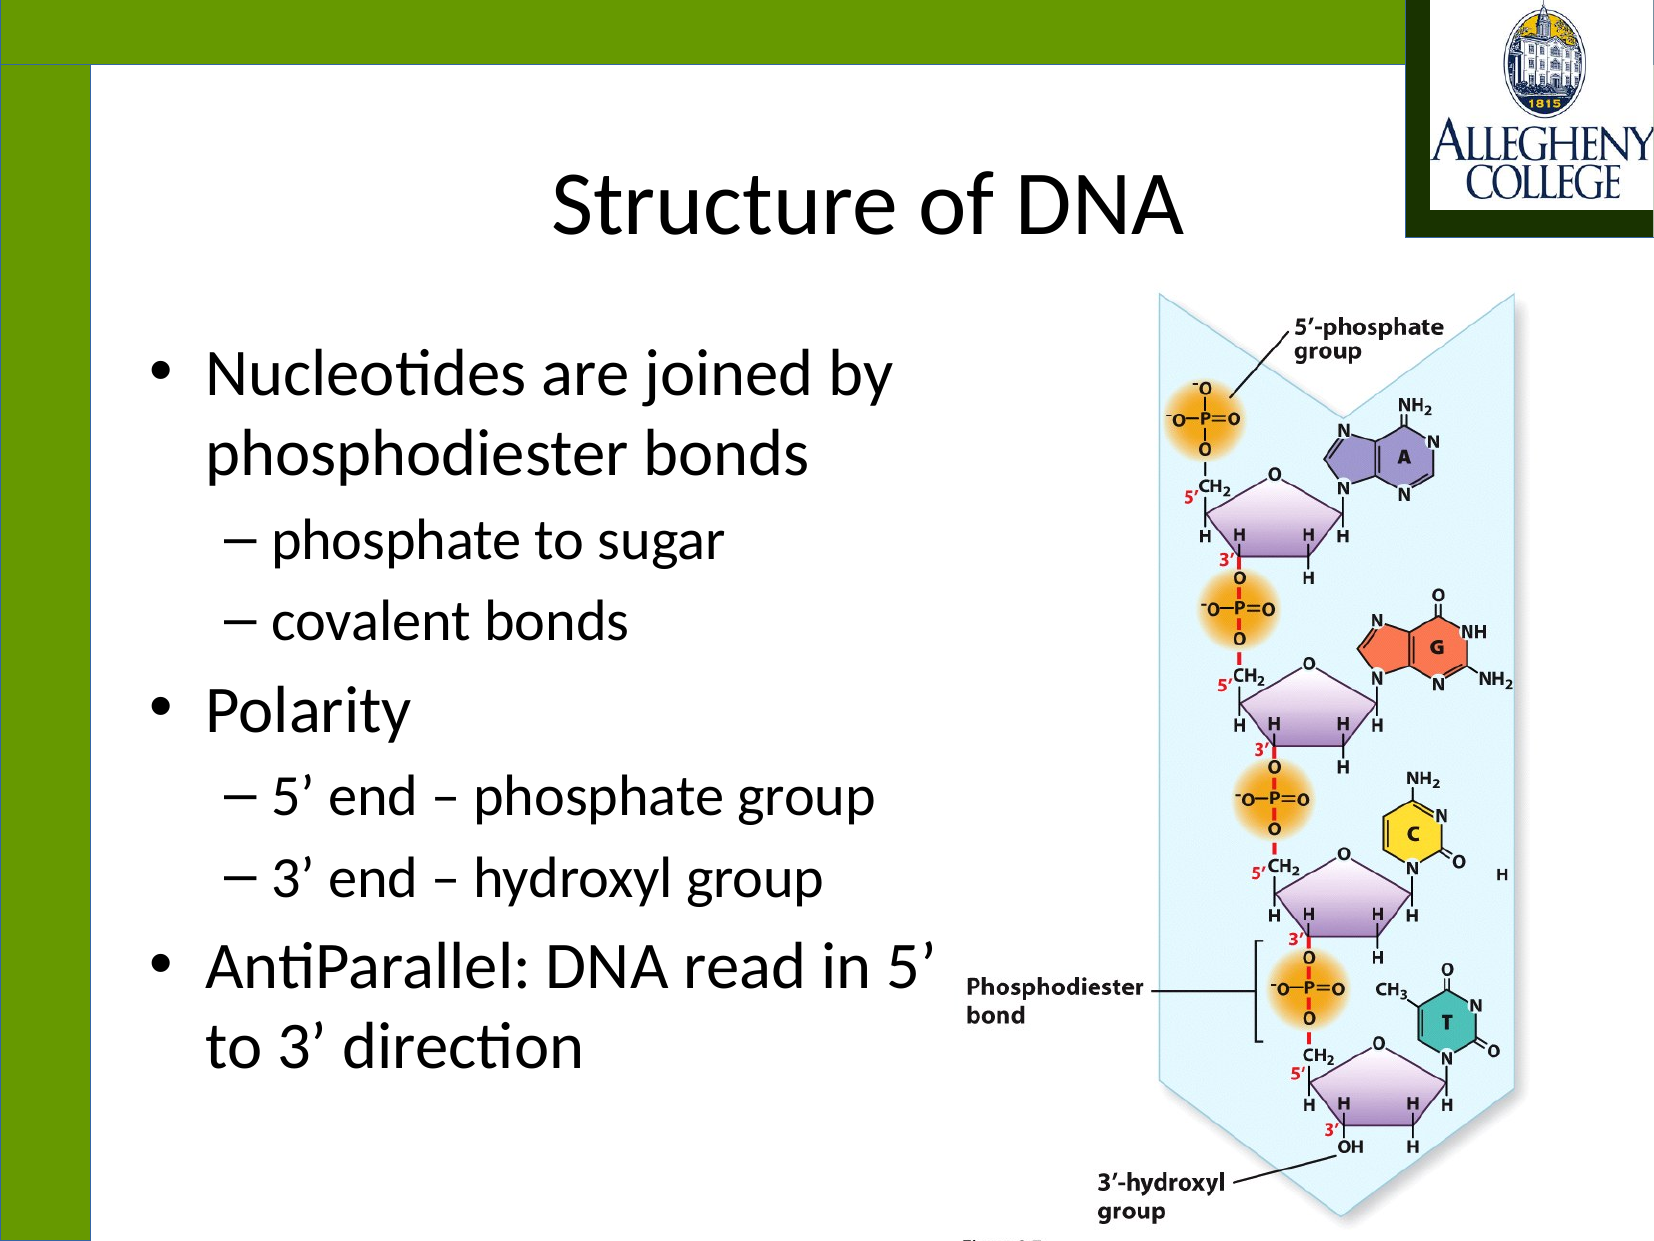

# Structure of DNA
Nucleotides are joined by phosphodiester bonds
phosphate to sugar
covalent bonds
Polarity
5’ end – phosphate group
3’ end – hydroxyl group
AntiParallel: DNA read in 5’ to 3’ direction